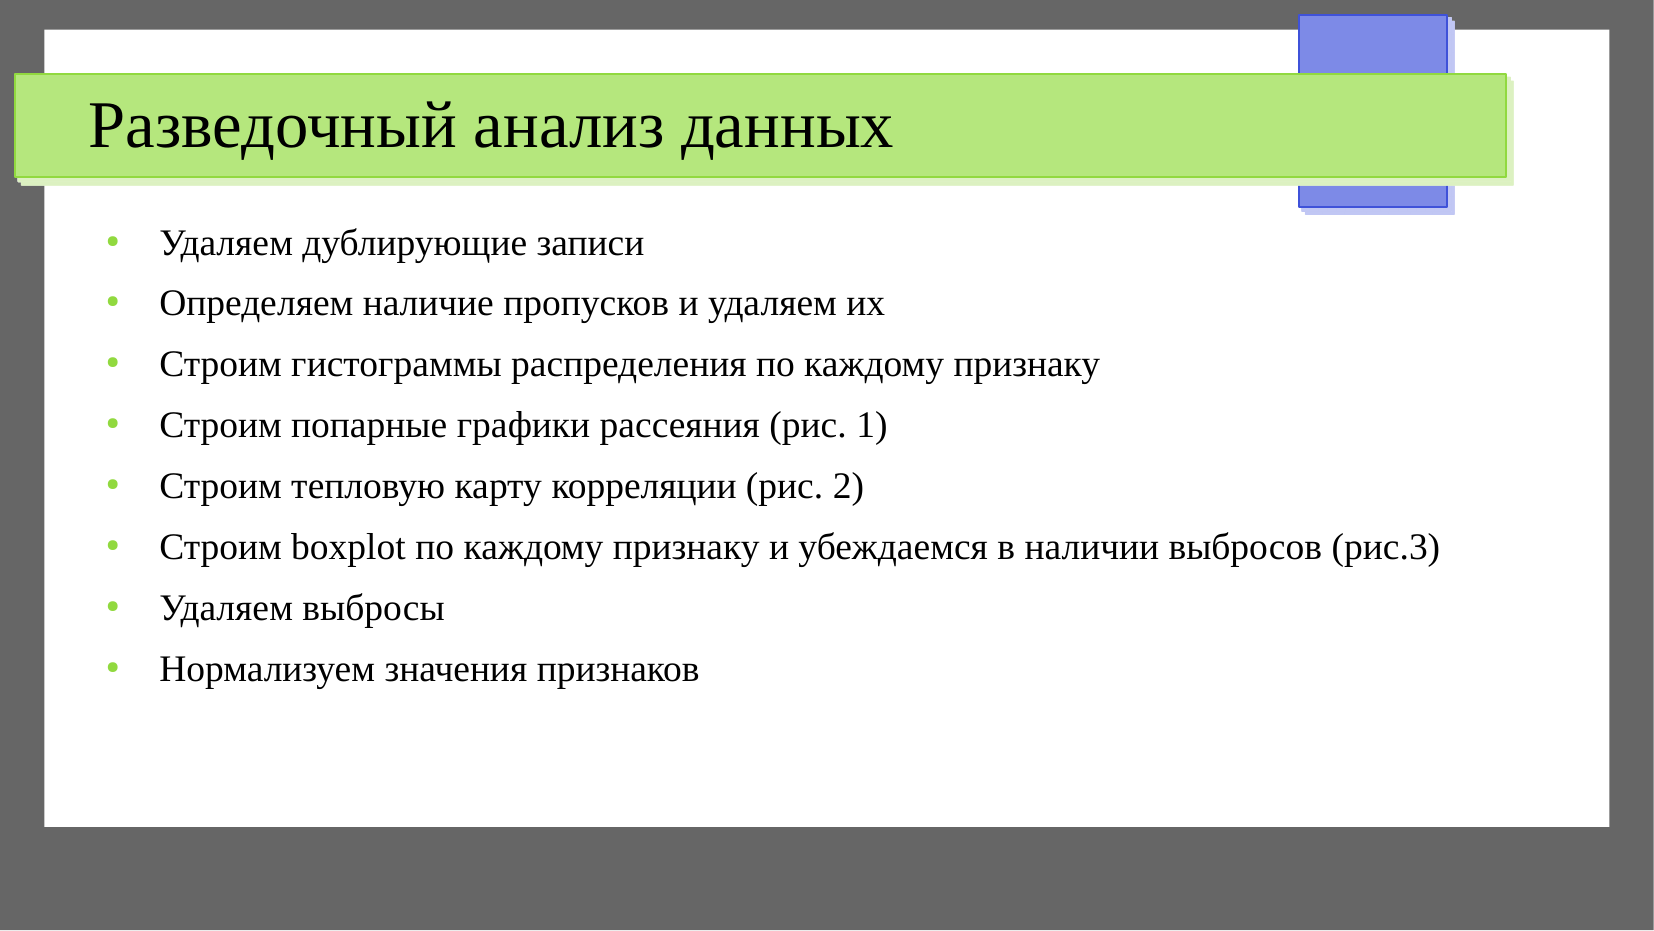

# Разведочный анализ данных
Удаляем дублирующие записи
Определяем наличие пропусков и удаляем их
Строим гистограммы распределения по каждому признаку
Строим попарные графики рассеяния (рис. 1)
Строим тепловую карту корреляции (рис. 2)
Строим boxplot по каждому признаку и убеждаемся в наличии выбросов (рис.3)
Удаляем выбросы
Нормализуем значения признаков